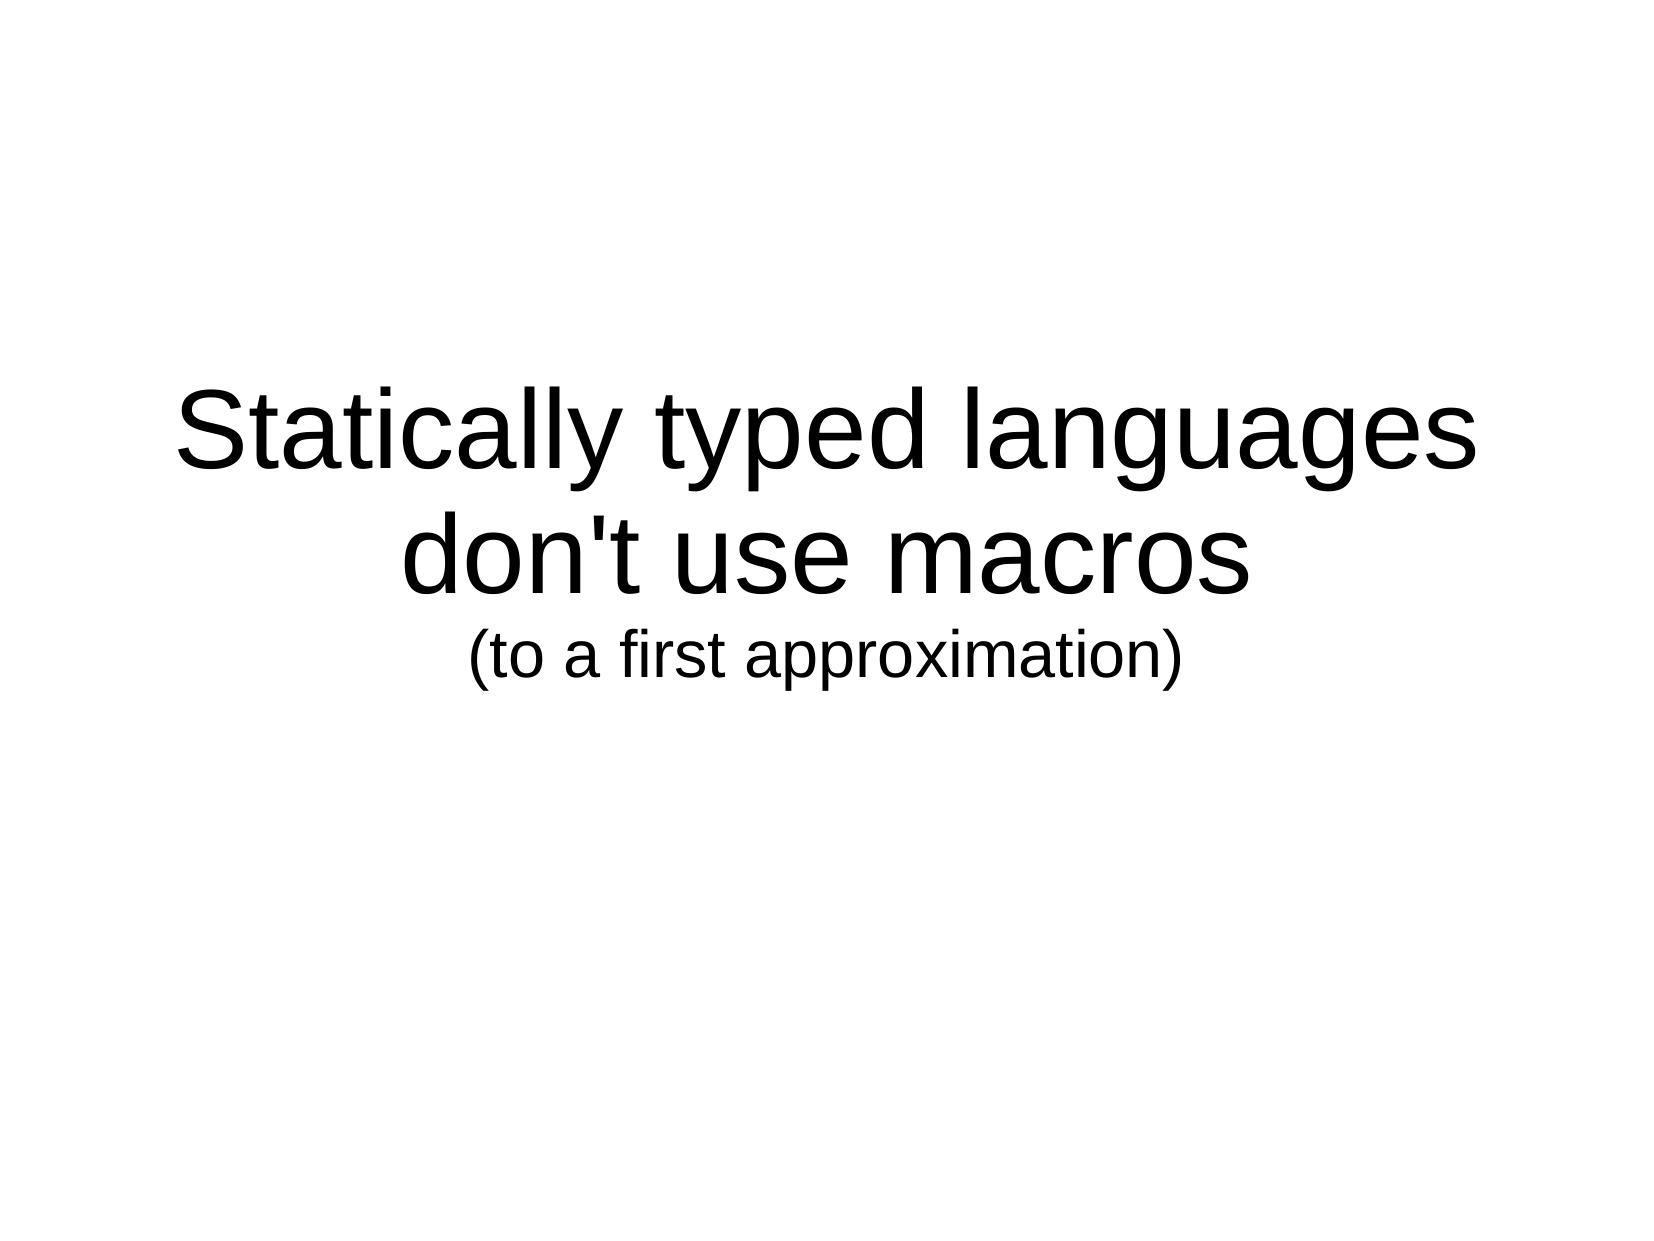

# Statically typed languages
don't use macros
(to a first approximation)